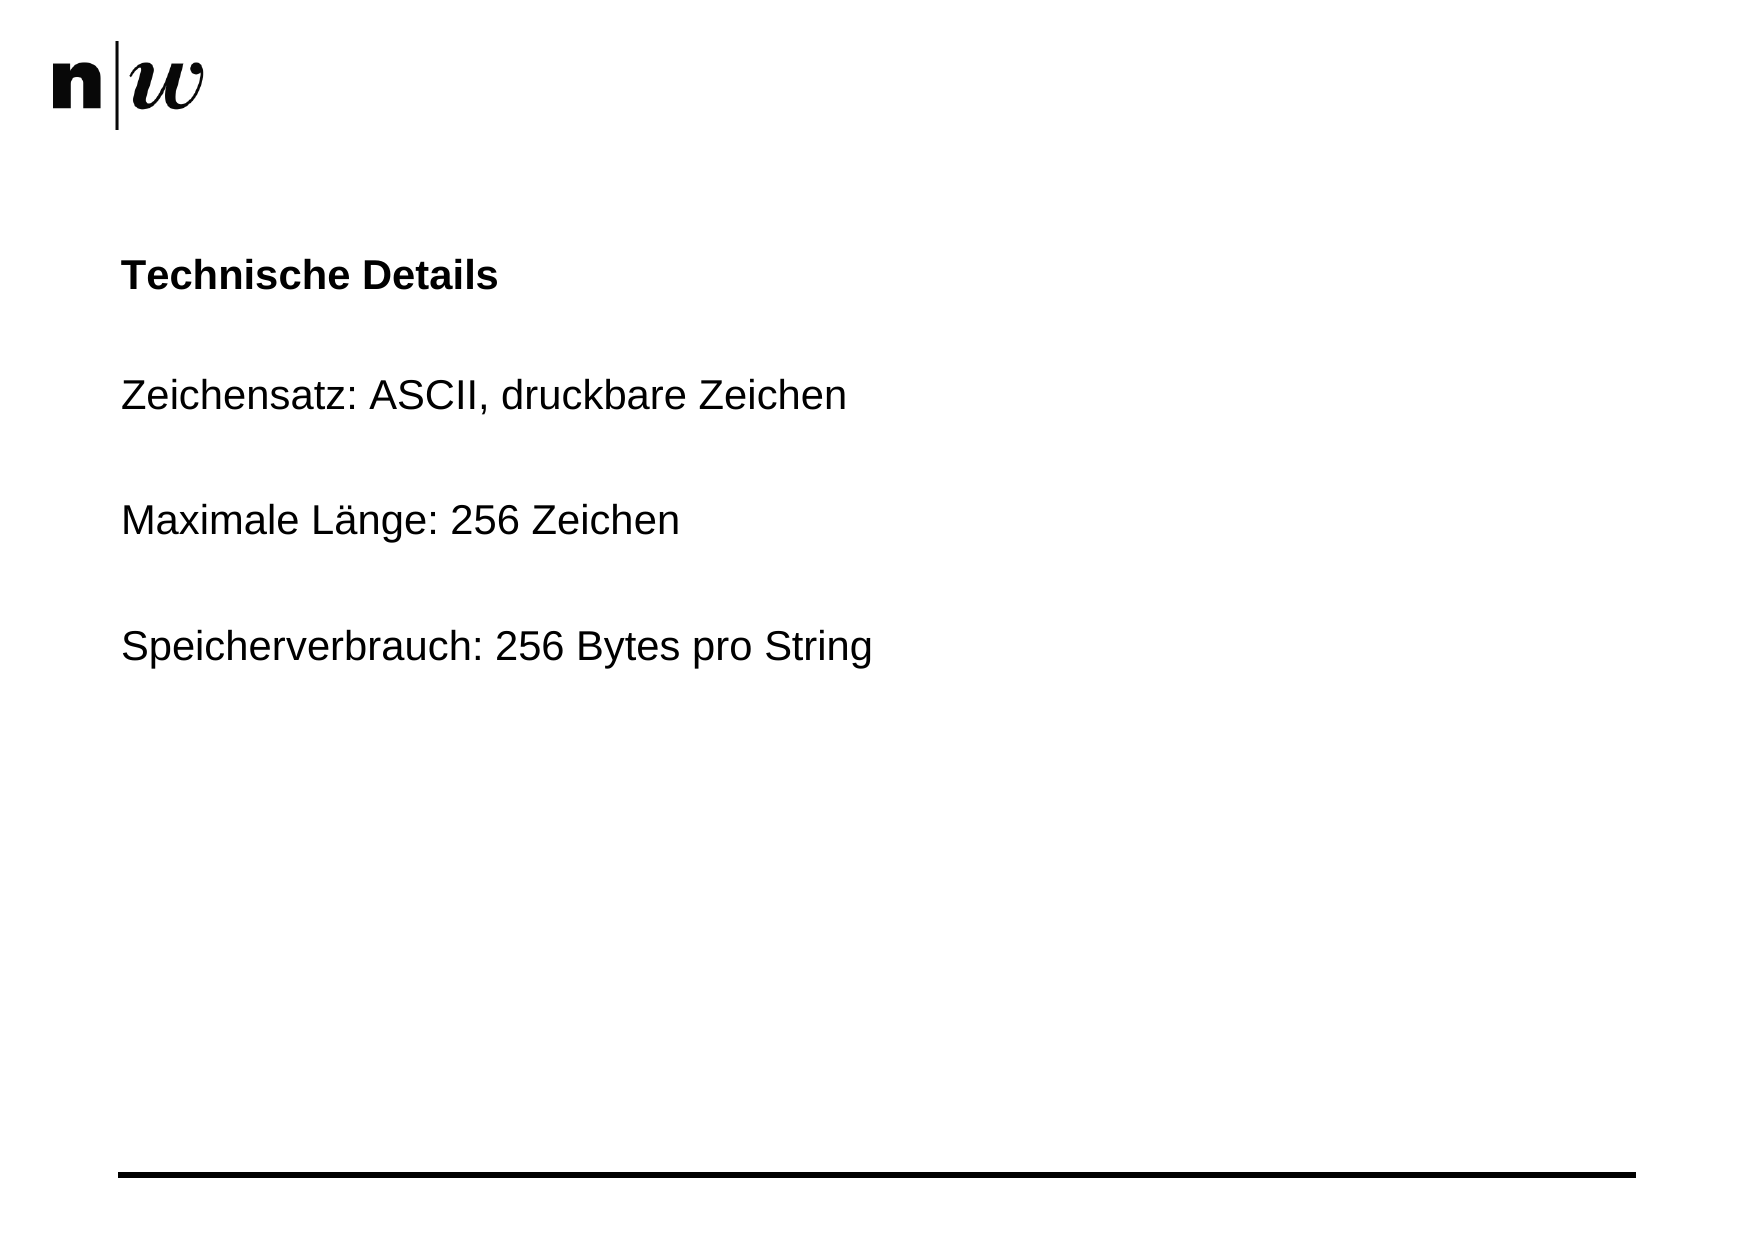

# Technische Details
Zeichensatz: ASCII, druckbare Zeichen
Maximale Länge: 256 Zeichen
Speicherverbrauch: 256 Bytes pro String